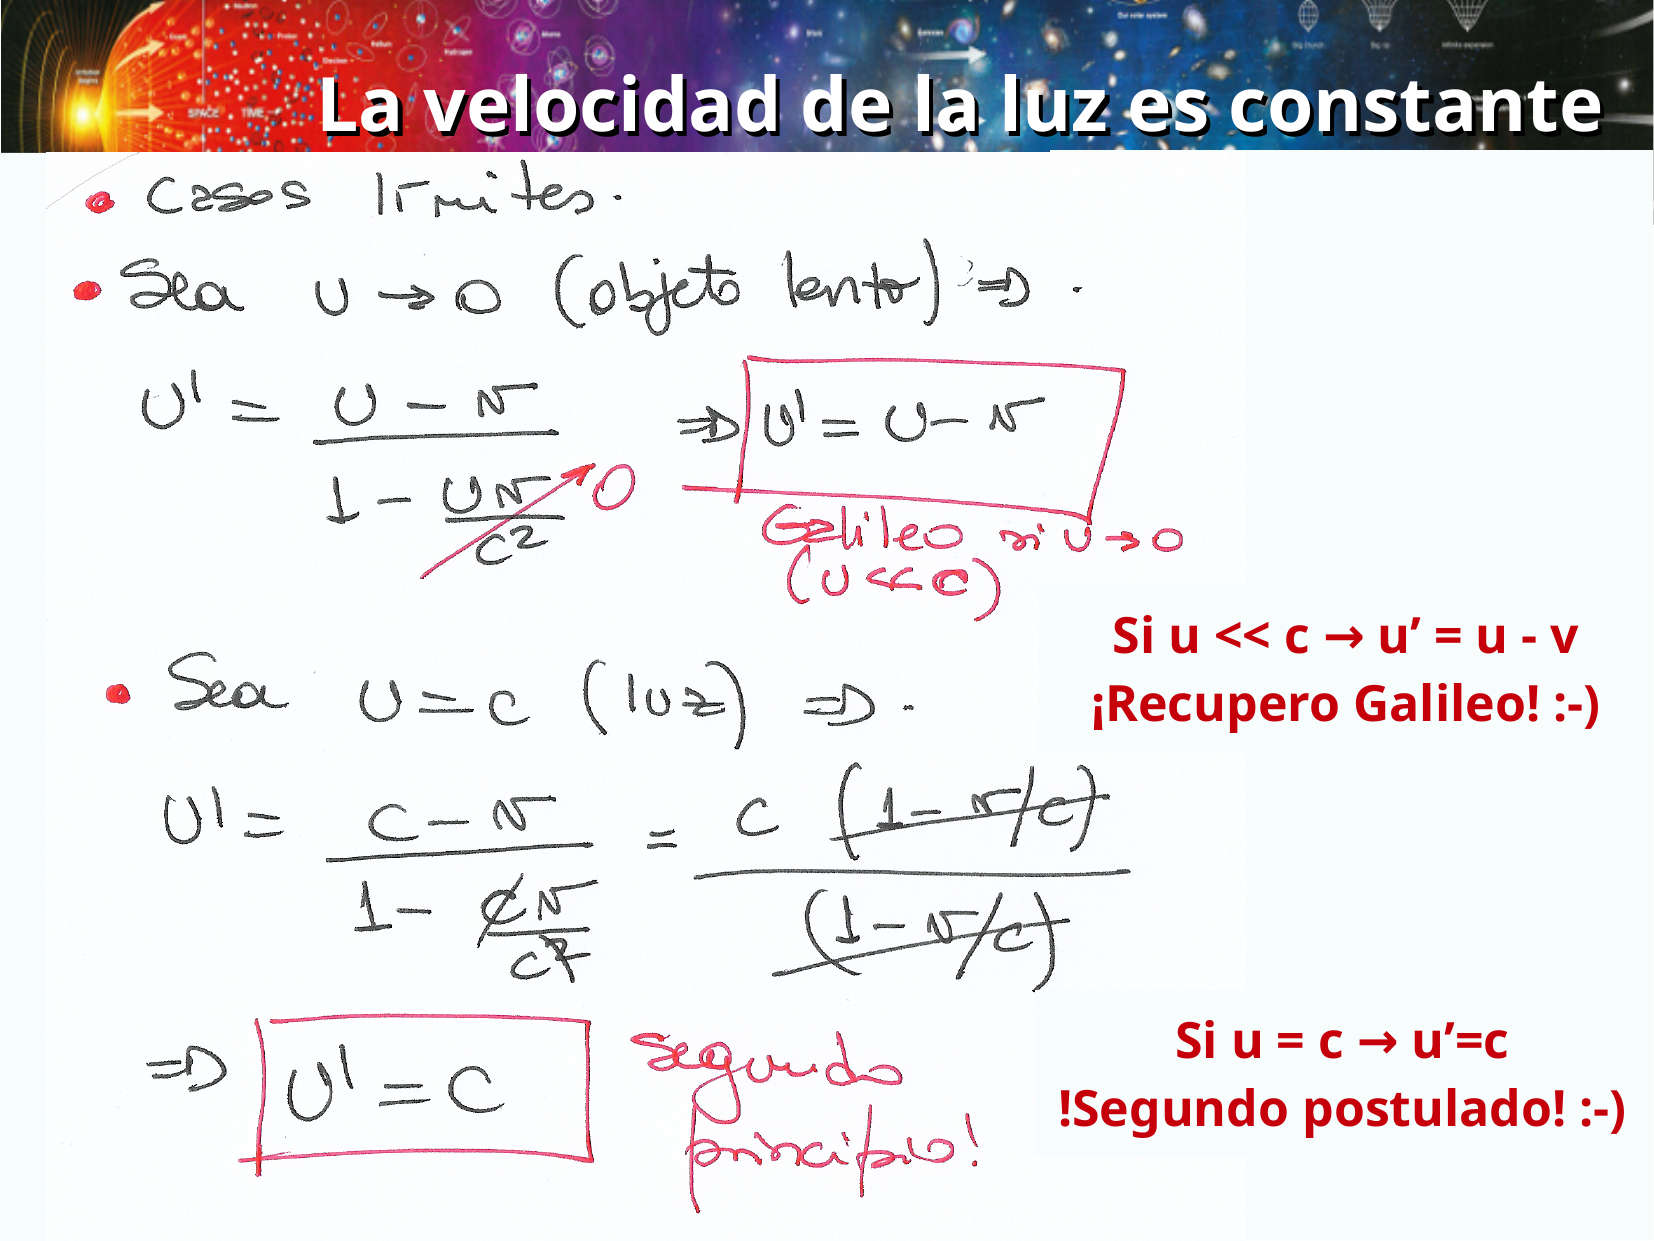

# La velocidad de la luz es constante
Si u << c → u’ = u - v
¡Recupero Galileo! :-)
Si u = c → u’=c
!Segundo postulado! :-)
Sep 05, 2018
Asorey IPAC 2018 U01C03 03/16
6